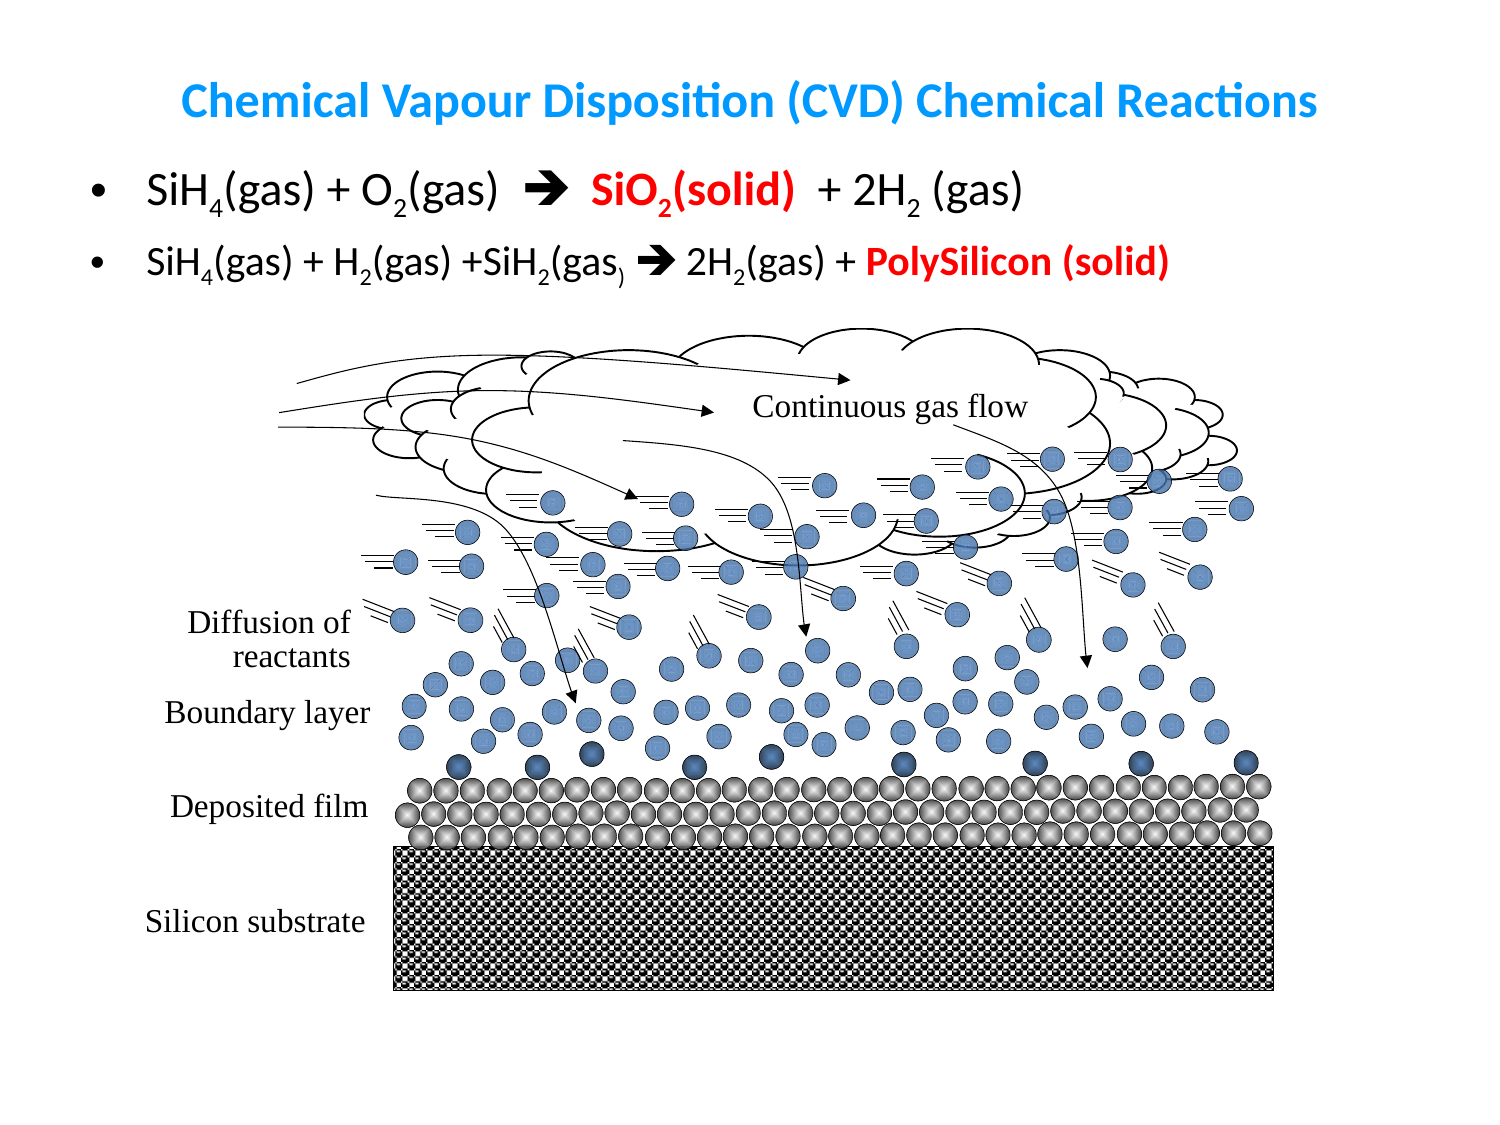

# Chemical Vapour Disposition (CVD) Chemical Reactions
SiH4(gas) + O2(gas)  SiO2(solid) + 2H2 (gas)
SiH4(gas) + H2(gas) +SiH2(gas)  2H2(gas) + PolySilicon (solid)
Continuous gas flow
Diffusion of reactants
Boundary layer
Deposited film
Silicon substrate